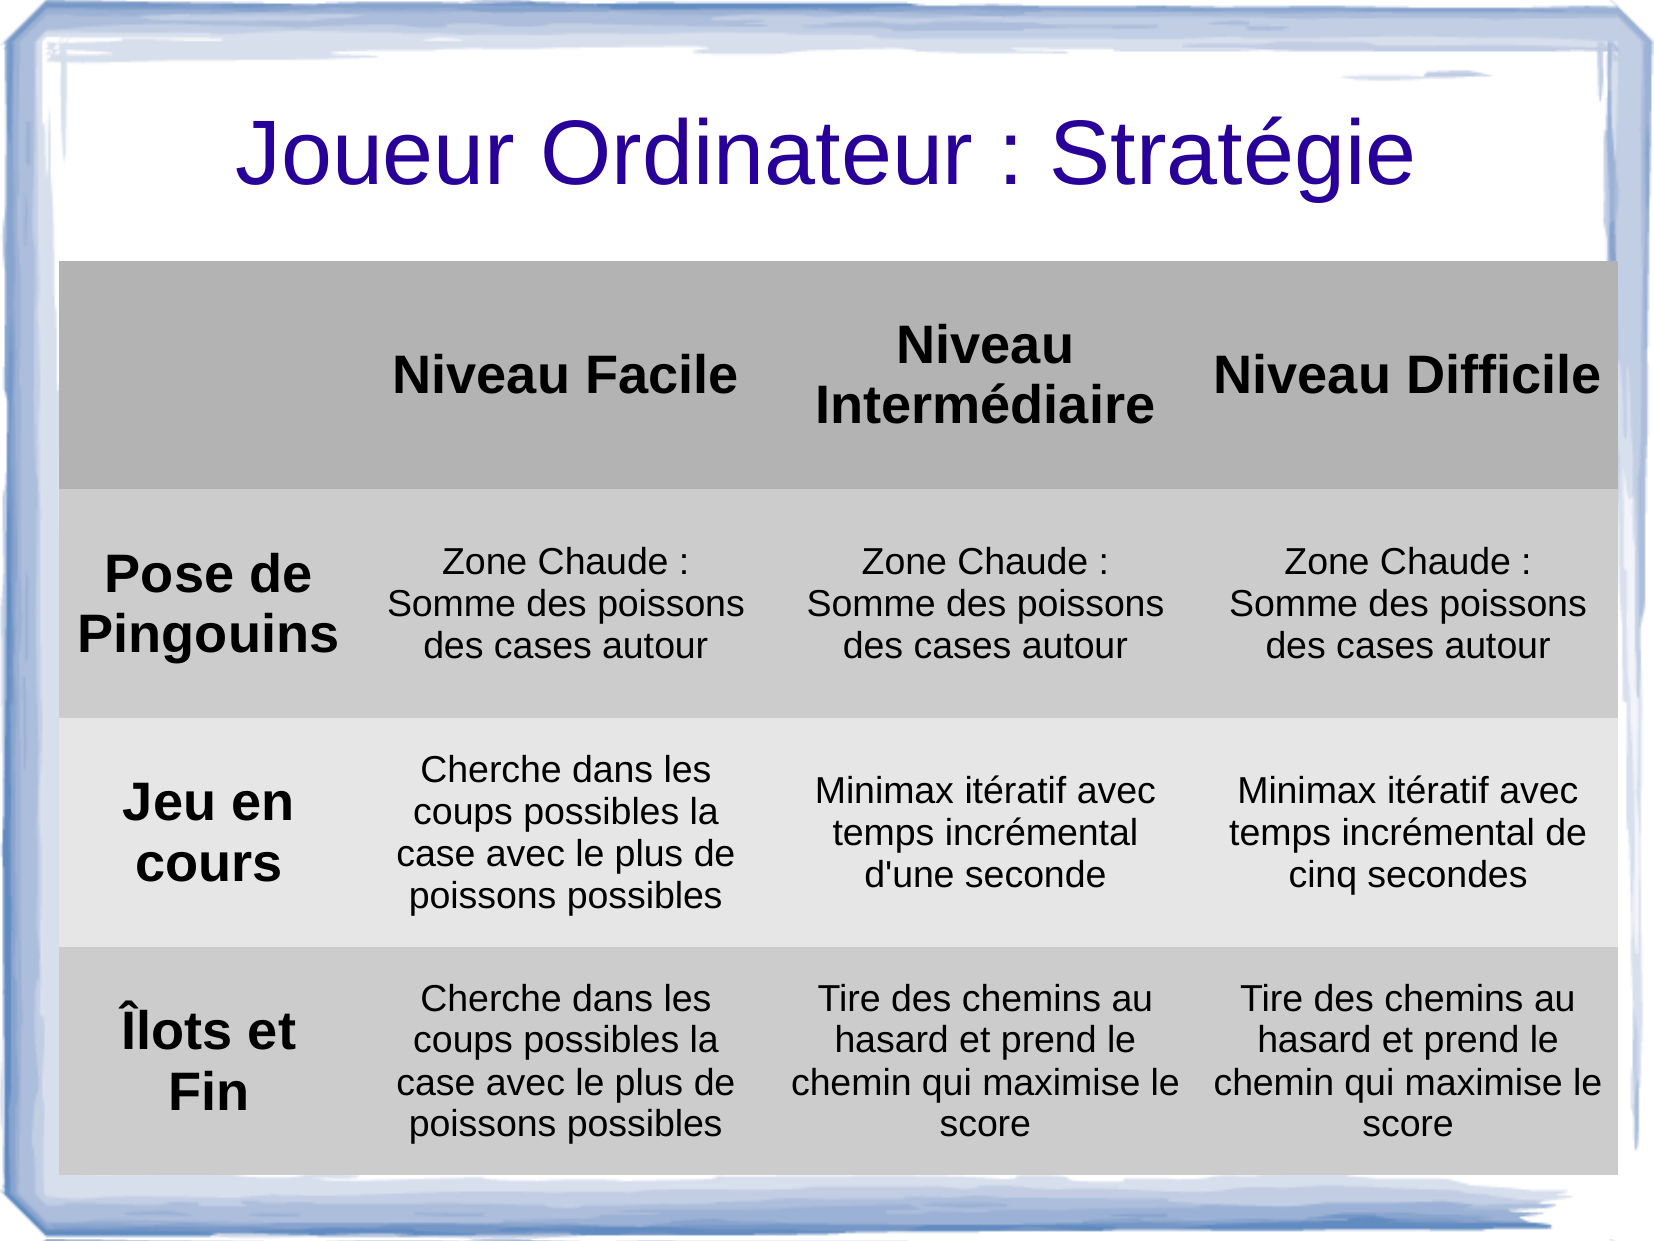

# Joueur Ordinateur : Stratégie
| | Niveau Facile | Niveau Intermédiaire | Niveau Difficile |
| --- | --- | --- | --- |
| Pose de Pingouins | Zone Chaude : Somme des poissons des cases autour | Zone Chaude : Somme des poissons des cases autour | Zone Chaude : Somme des poissons des cases autour |
| Jeu en cours | Cherche dans les coups possibles la case avec le plus de poissons possibles | Minimax itératif avec temps incrémental d'une seconde | Minimax itératif avec temps incrémental de cinq secondes |
| Îlots et Fin | Cherche dans les coups possibles la case avec le plus de poissons possibles | Tire des chemins au hasard et prend le chemin qui maximise le score | Tire des chemins au hasard et prend le chemin qui maximise le score |